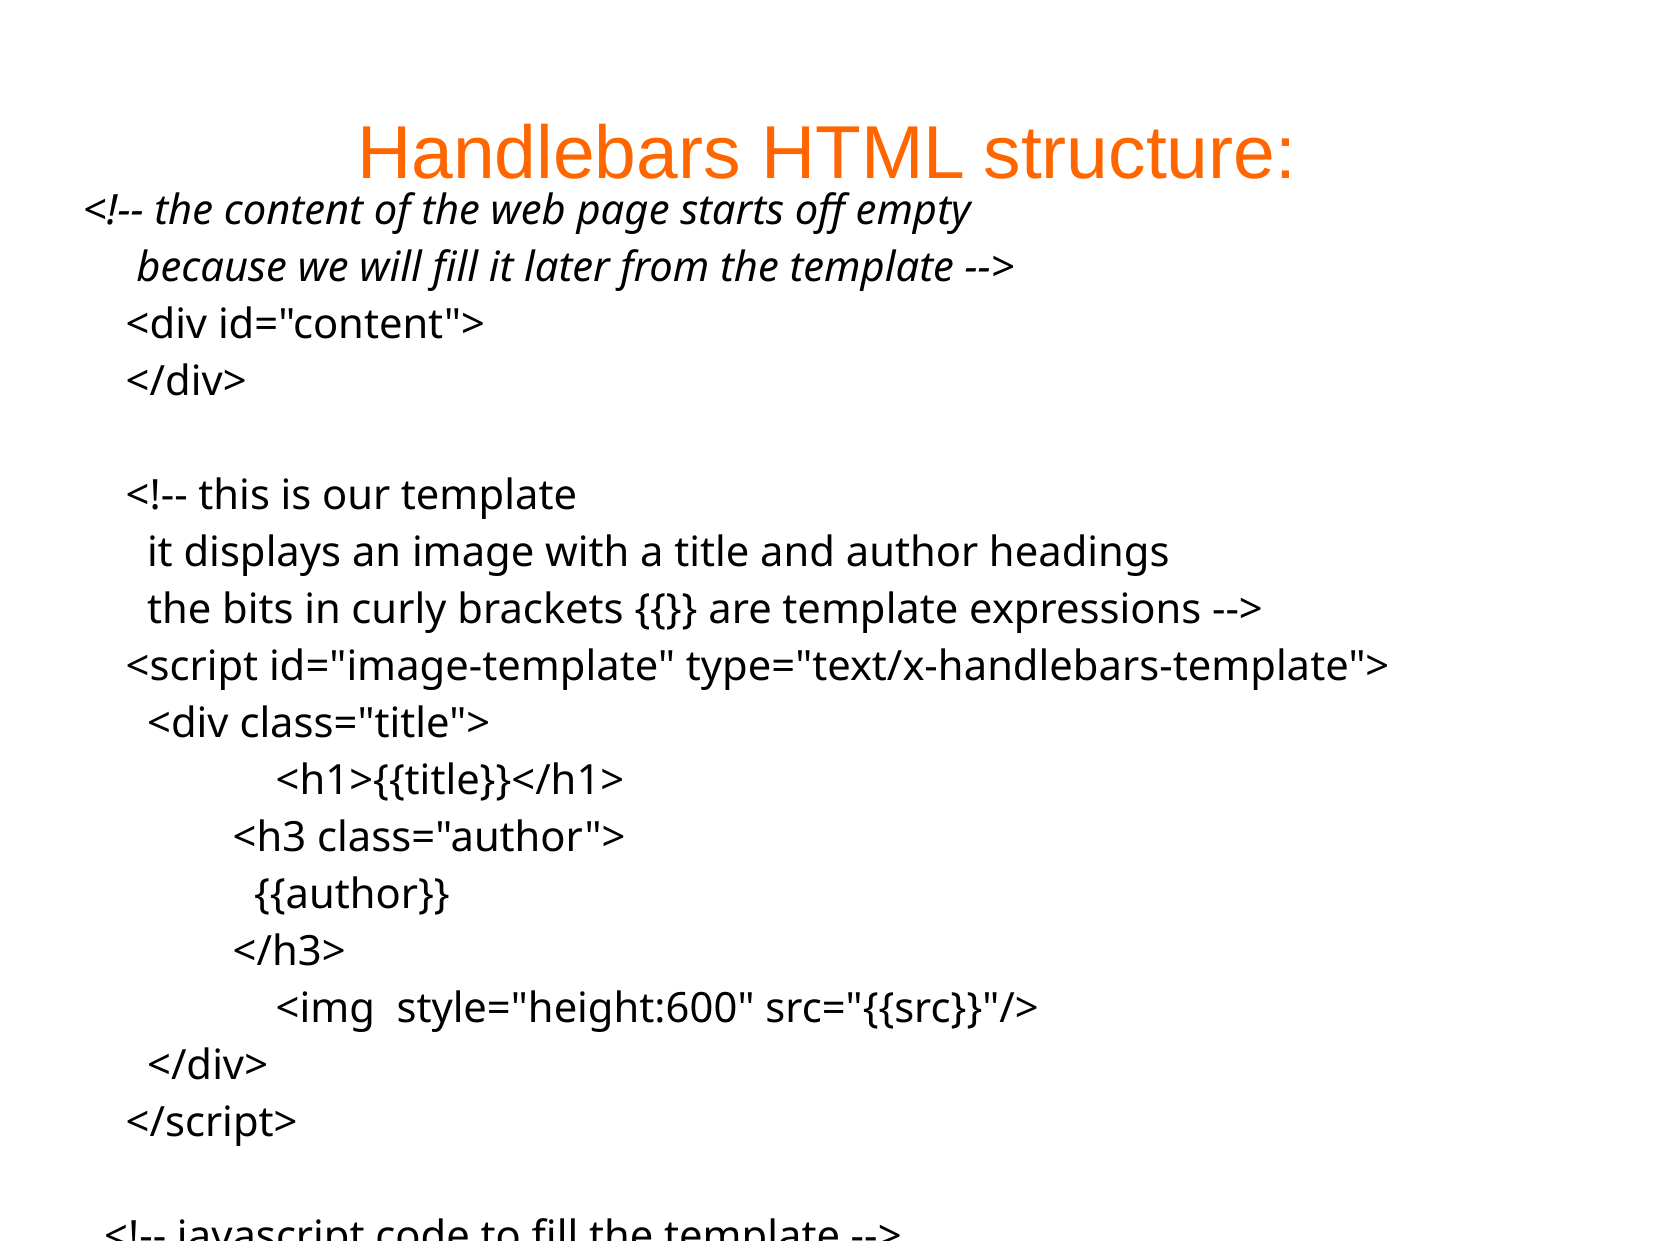

# Handlebars HTML structure:
<!-- the content of the web page starts off empty
 because we will fill it later from the template -->
 <div id="content">
 </div>
 <!-- this is our template
 it displays an image with a title and author headings
 the bits in curly brackets {{}} are template expressions -->
 <script id="image-template" type="text/x-handlebars-template">
 <div class="title">
		 <h1>{{title}}</h1>
 		<h3 class="author">
 		 {{author}}
 		</h3>
		 <img style="height:600" src="{{src}}"/>
 </div>
 </script>
 <!-- javascript code to fill the template -->